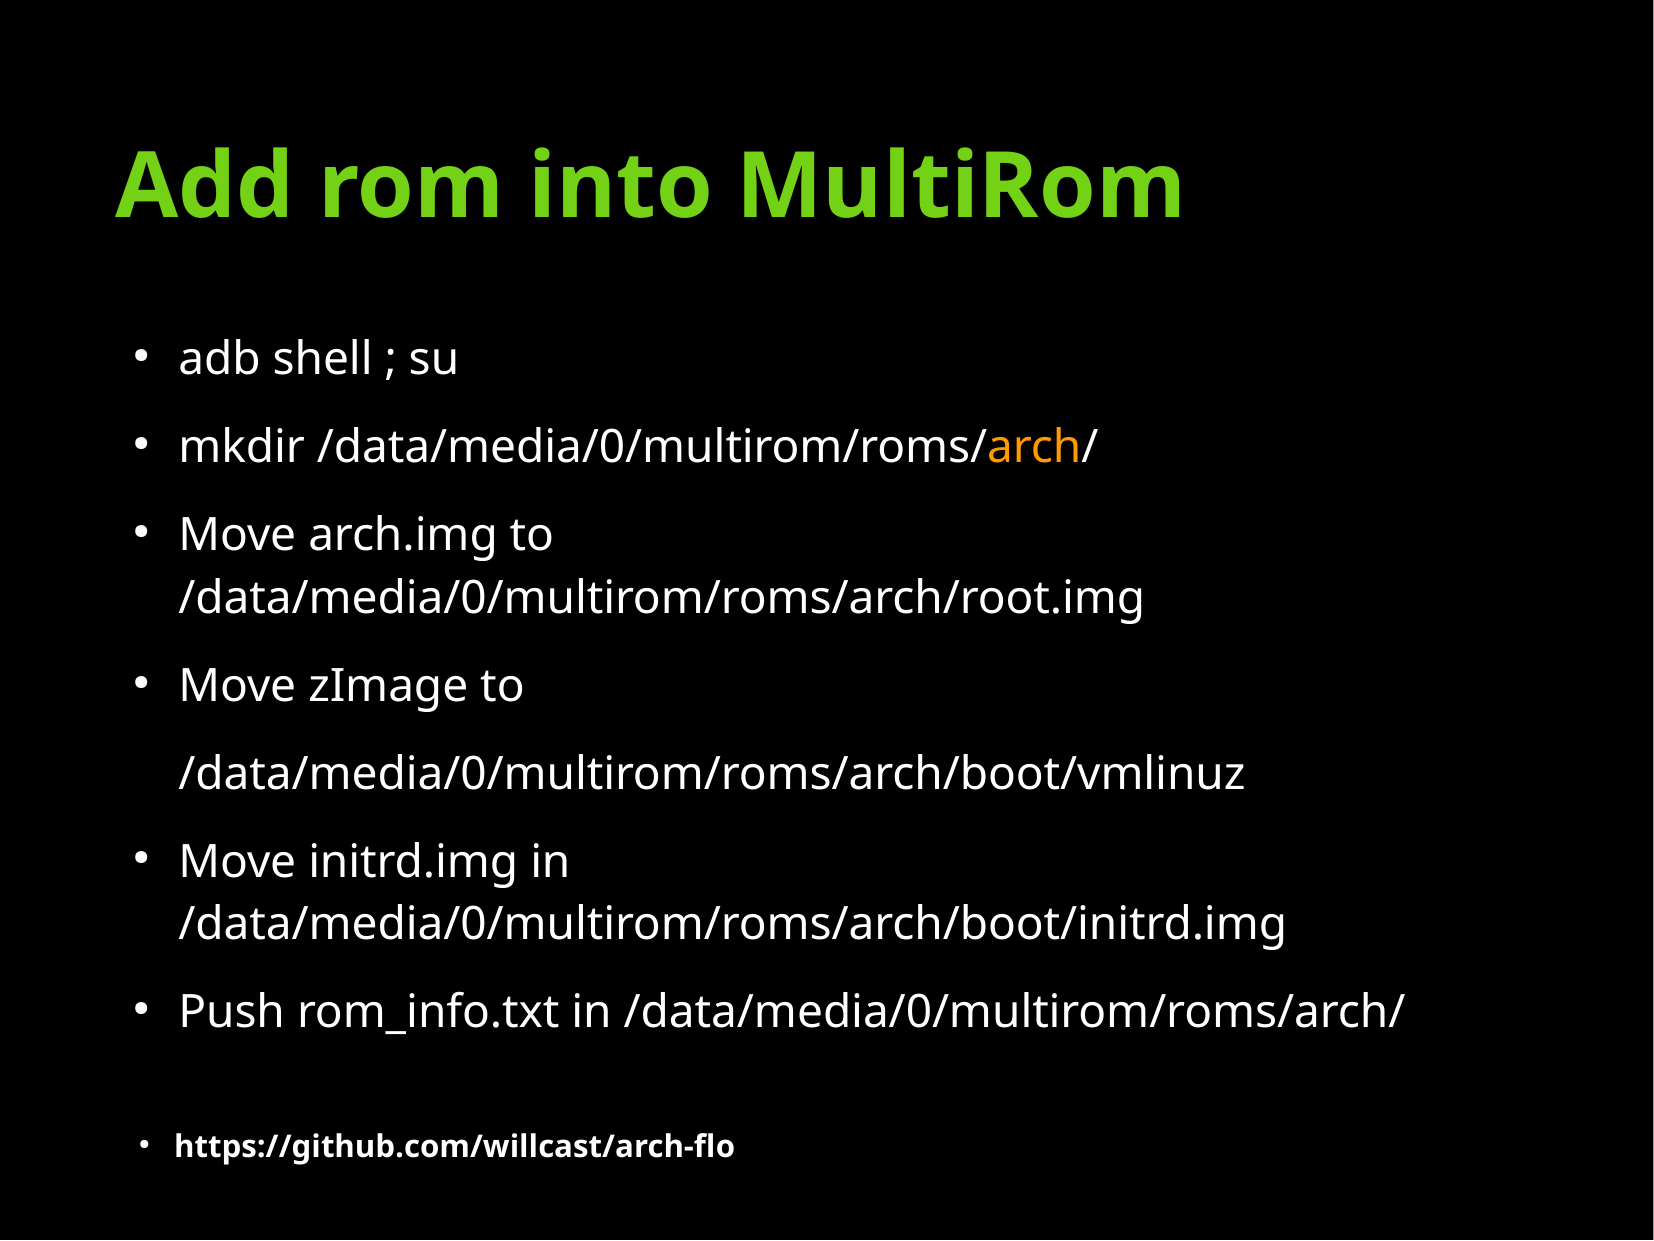

# Add rom into MultiRom
adb shell ; su
mkdir /data/media/0/multirom/roms/arch/
Move arch.img to /data/media/0/multirom/roms/arch/root.img
Move zImage to
/data/media/0/multirom/roms/arch/boot/vmlinuz
Move initrd.img in /data/media/0/multirom/roms/arch/boot/initrd.img
Push rom_info.txt in /data/media/0/multirom/roms/arch/
https://github.com/willcast/arch-flo